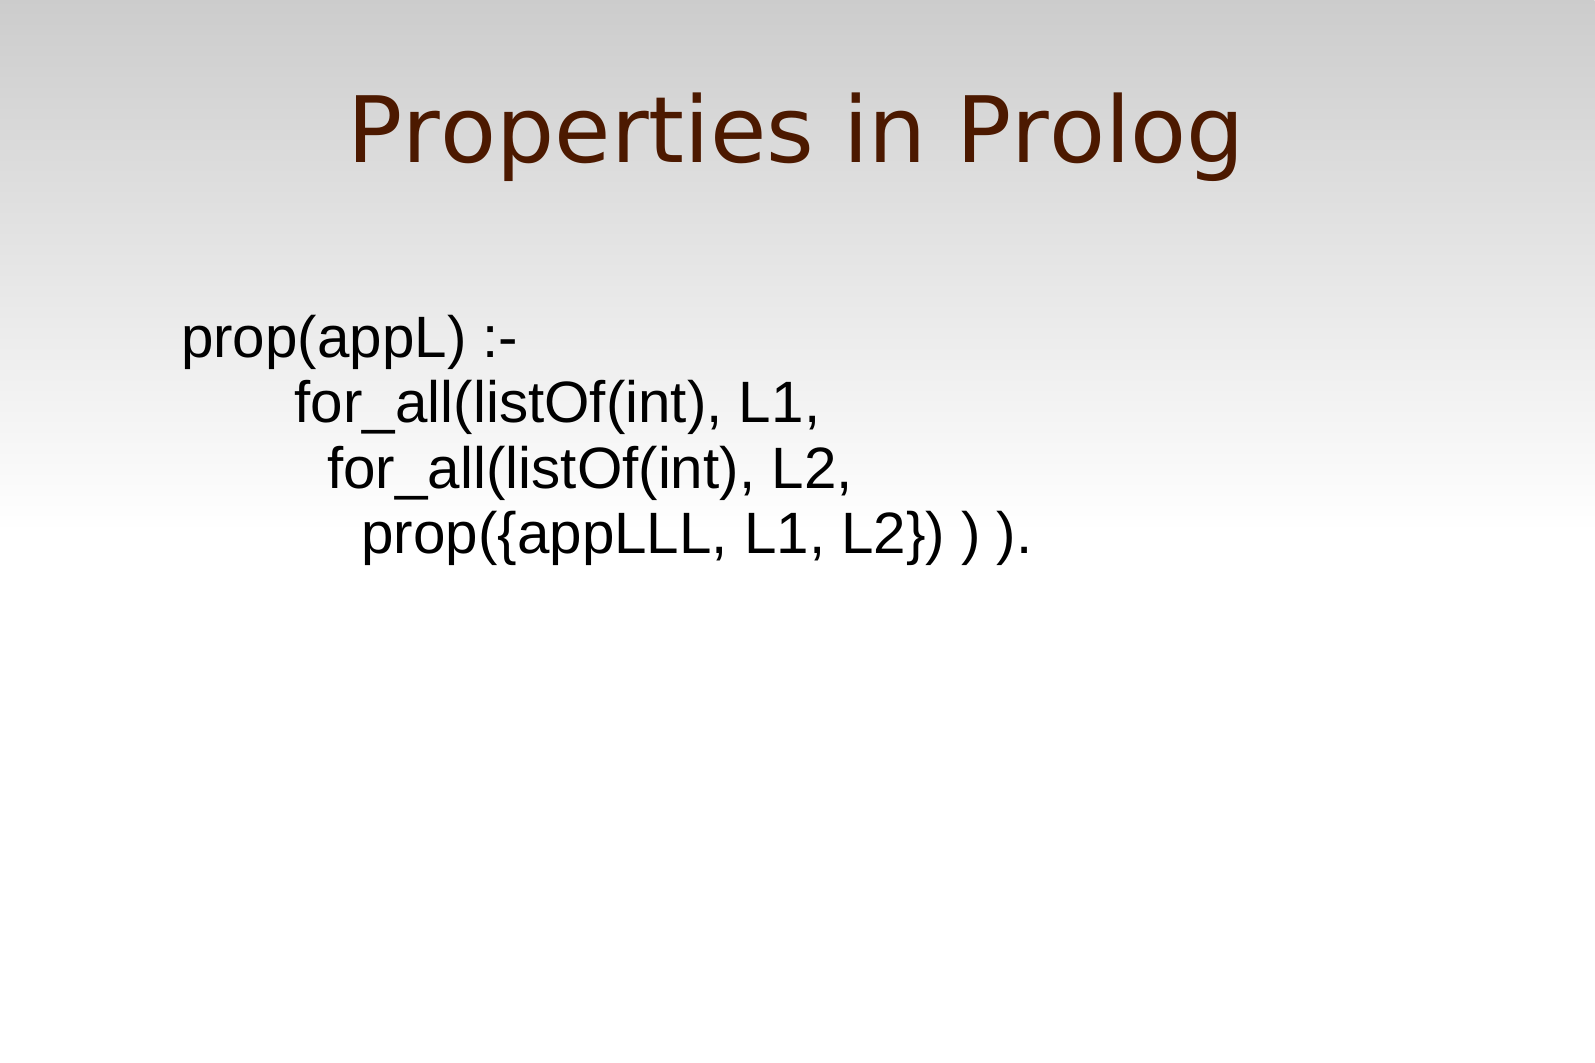

# Properties in Prolog
 prop(appL) :-
 for_all(listOf(int), L1,
 for_all(listOf(int), L2,
 ) ).
prop({appLLL, L1, L2})